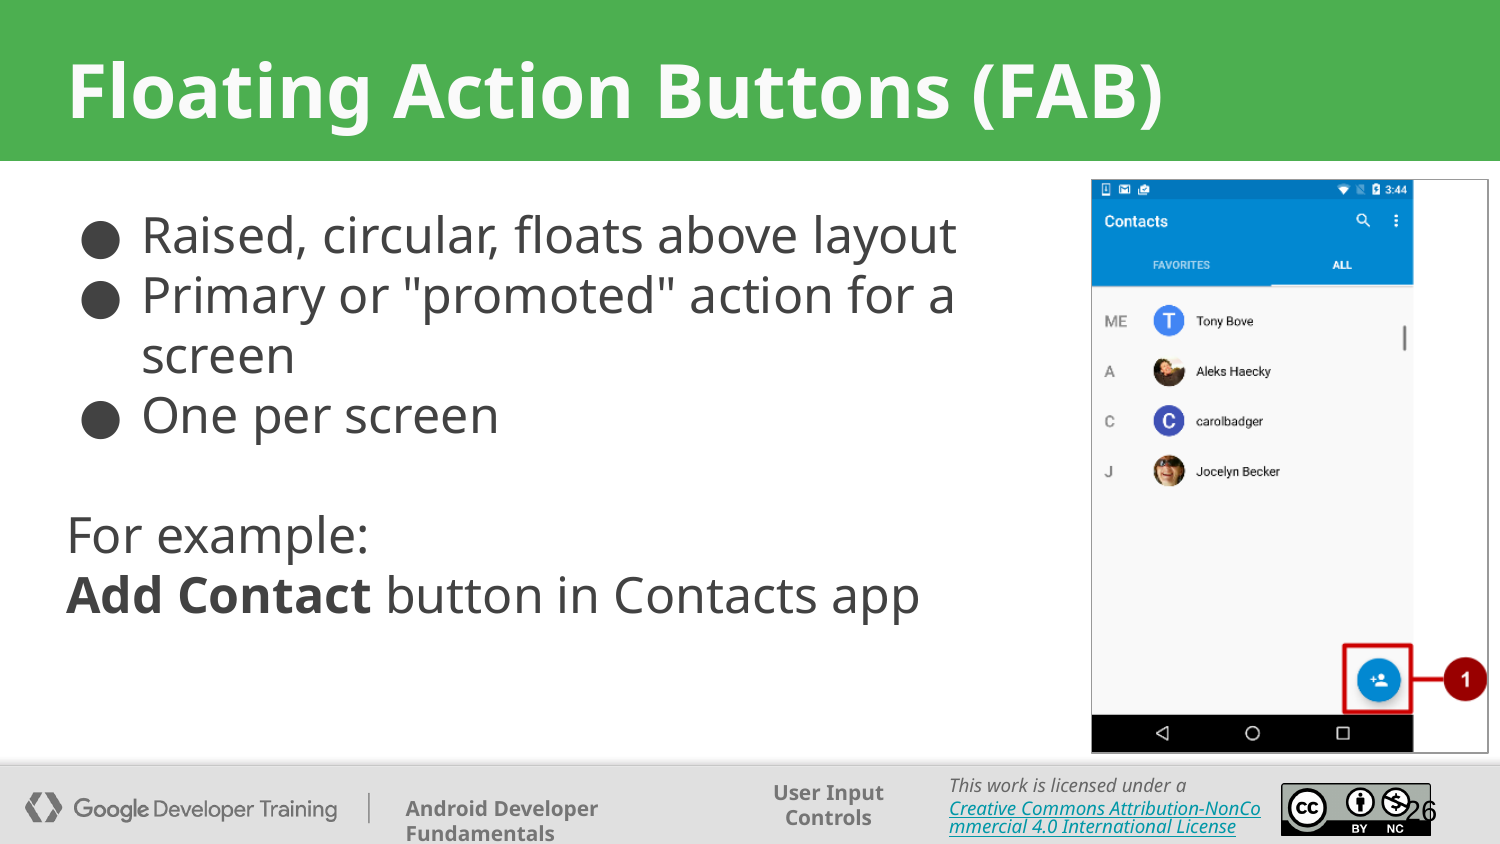

# Floating Action Buttons (FAB)
Raised, circular, floats above layout
Primary or "promoted" action for a screen
One per screen
For example:
Add Contact button in Contacts app